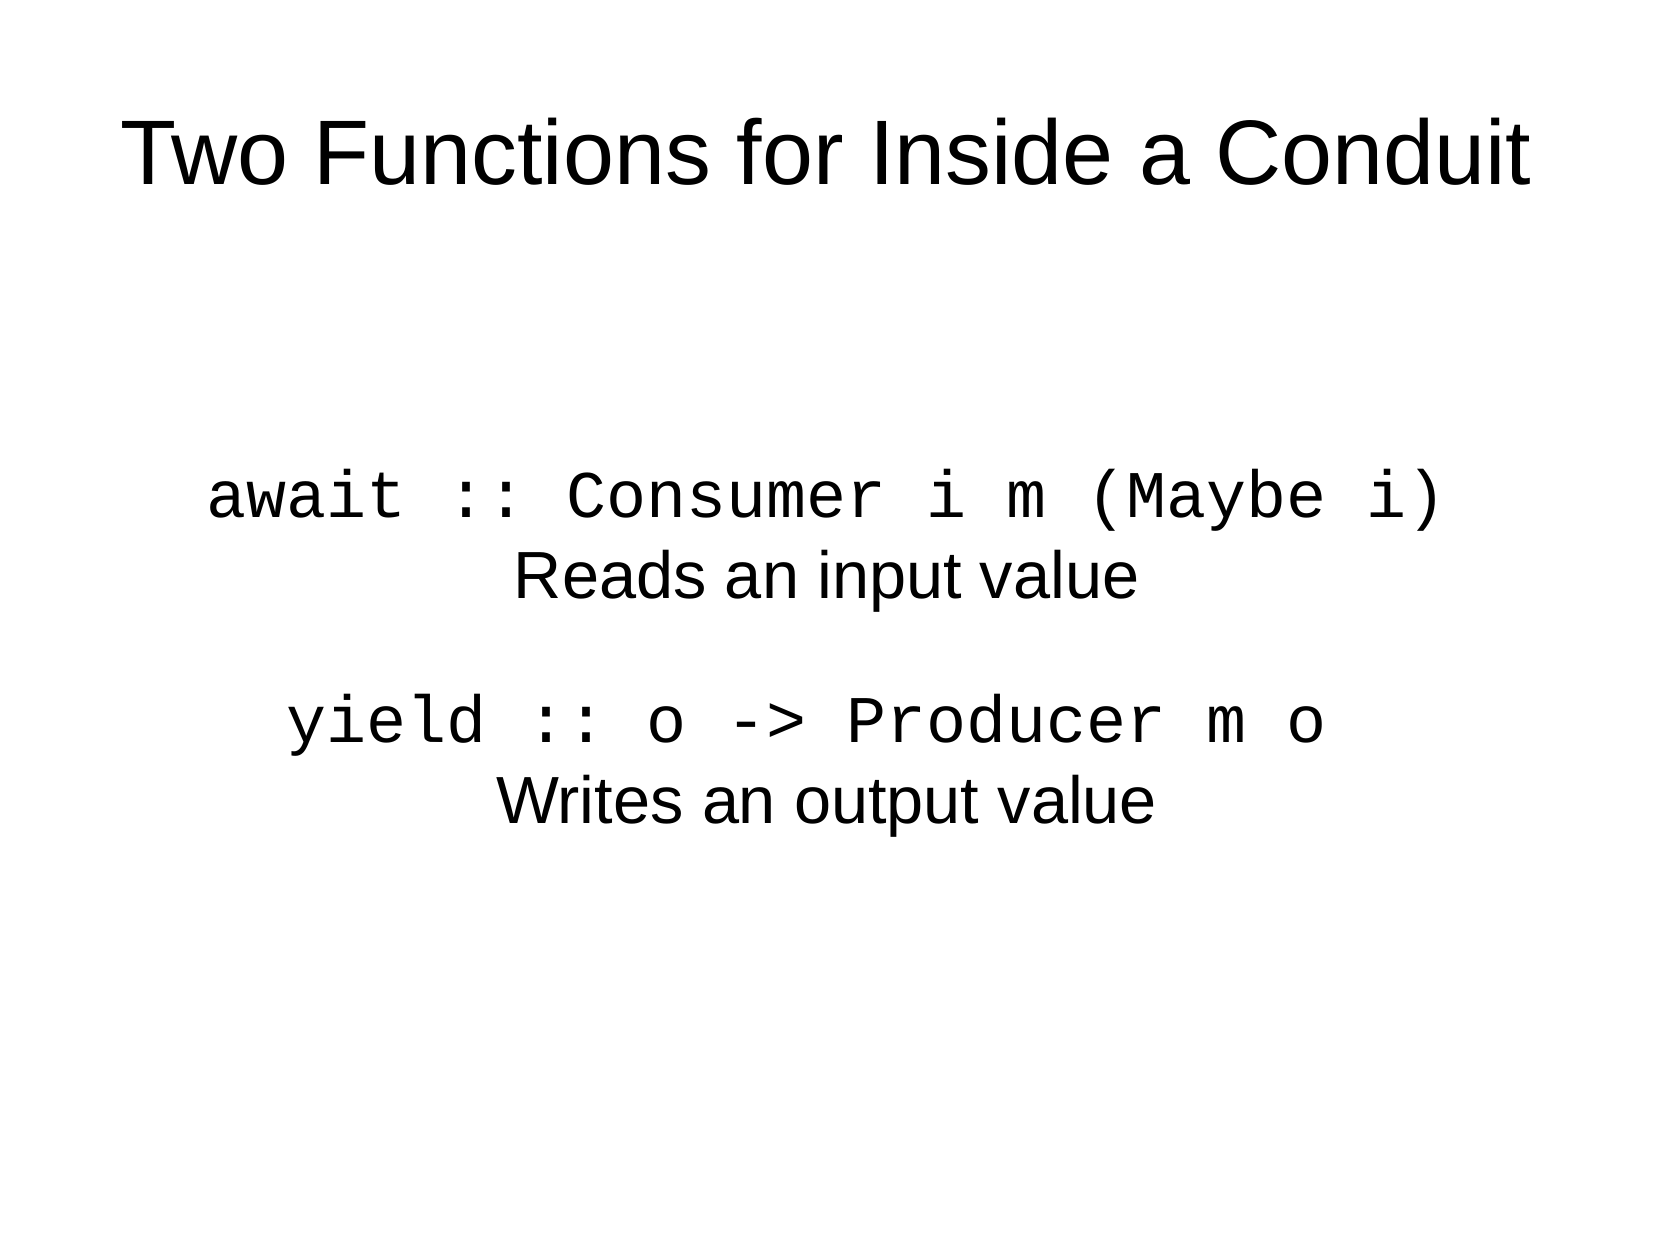

# Two Functions for Inside a Conduit
await :: Consumer i m (Maybe i)
Reads an input value
yield :: o -> Producer m o
Writes an output value